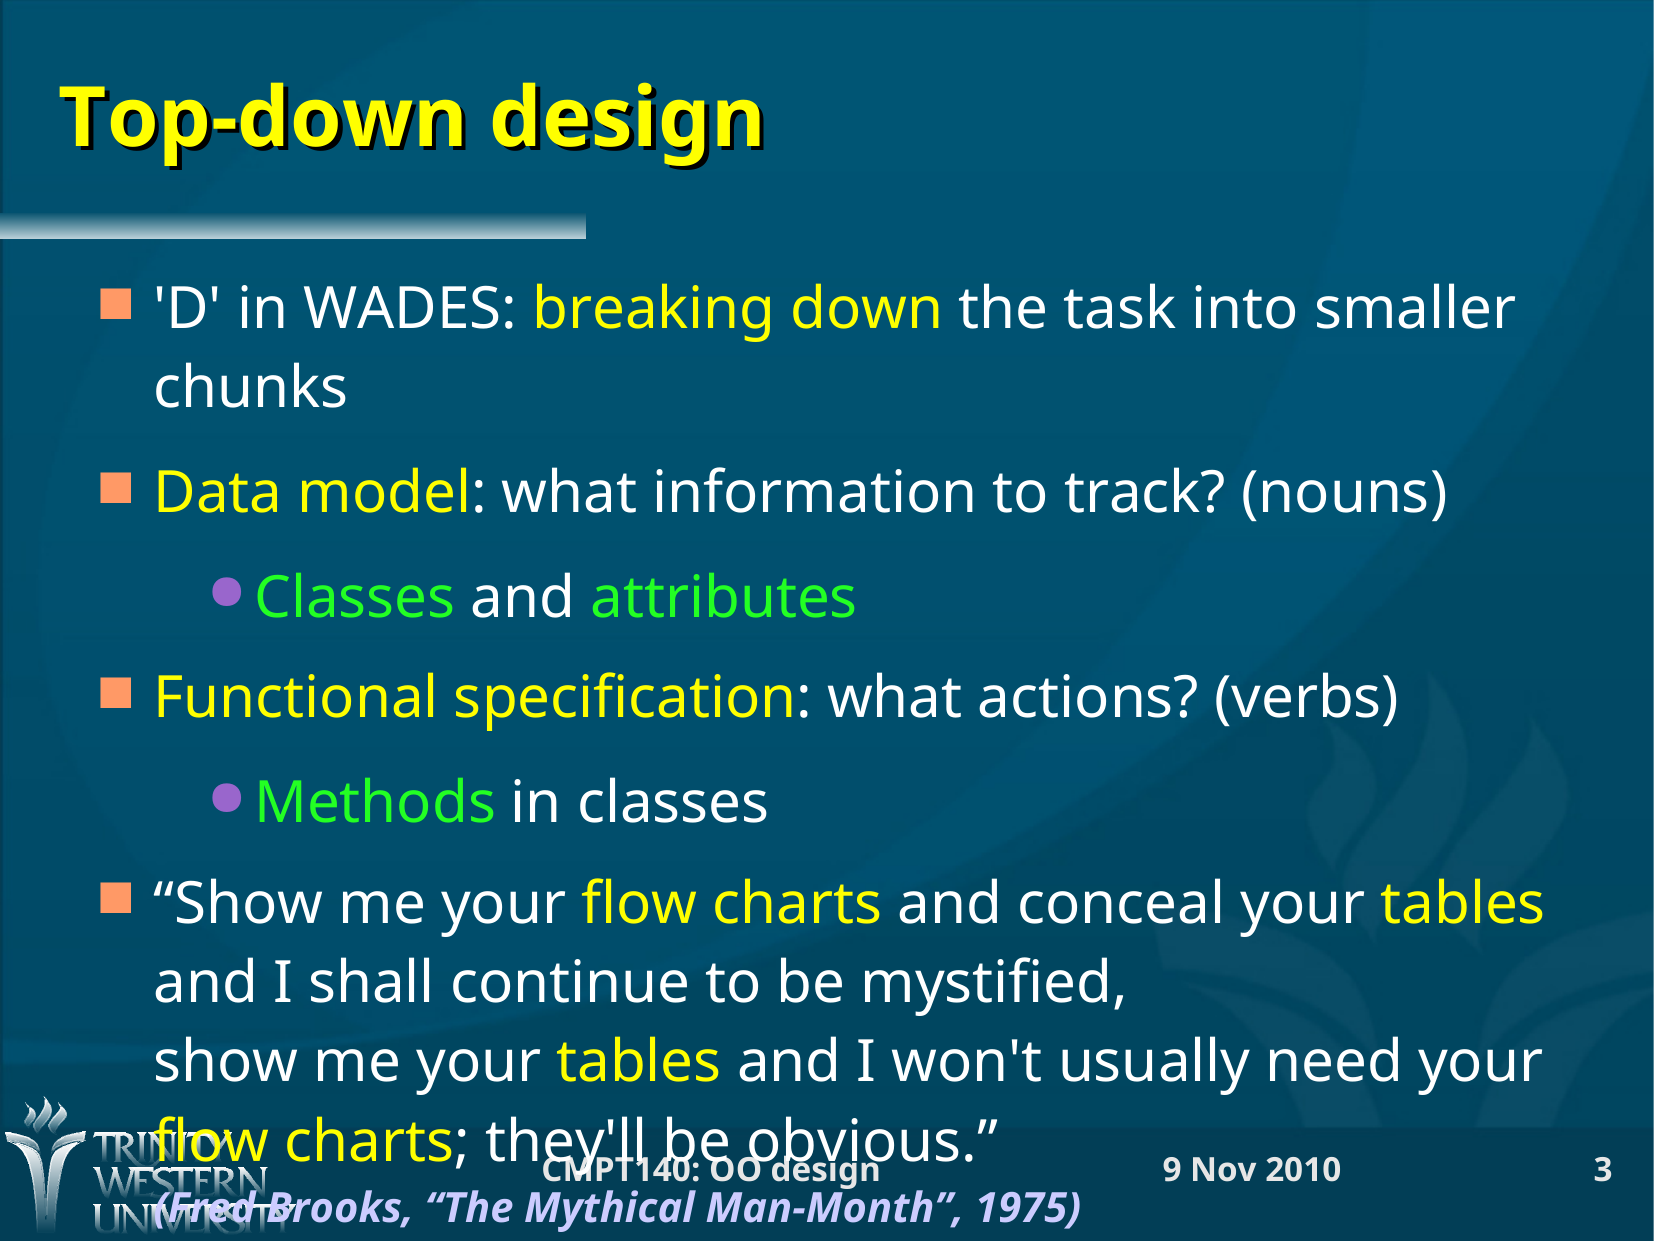

# Top-down design
'D' in WADES: breaking down the task into smaller chunks
Data model: what information to track? (nouns)
Classes and attributes
Functional specification: what actions? (verbs)
Methods in classes
“Show me your flow charts and conceal your tables and I shall continue to be mystified,
show me your tables and I won't usually need your flow charts; they'll be obvious.”
(Fred Brooks, “The Mythical Man-Month”, 1975)
CMPT140: OO design
9 Nov 2010
3